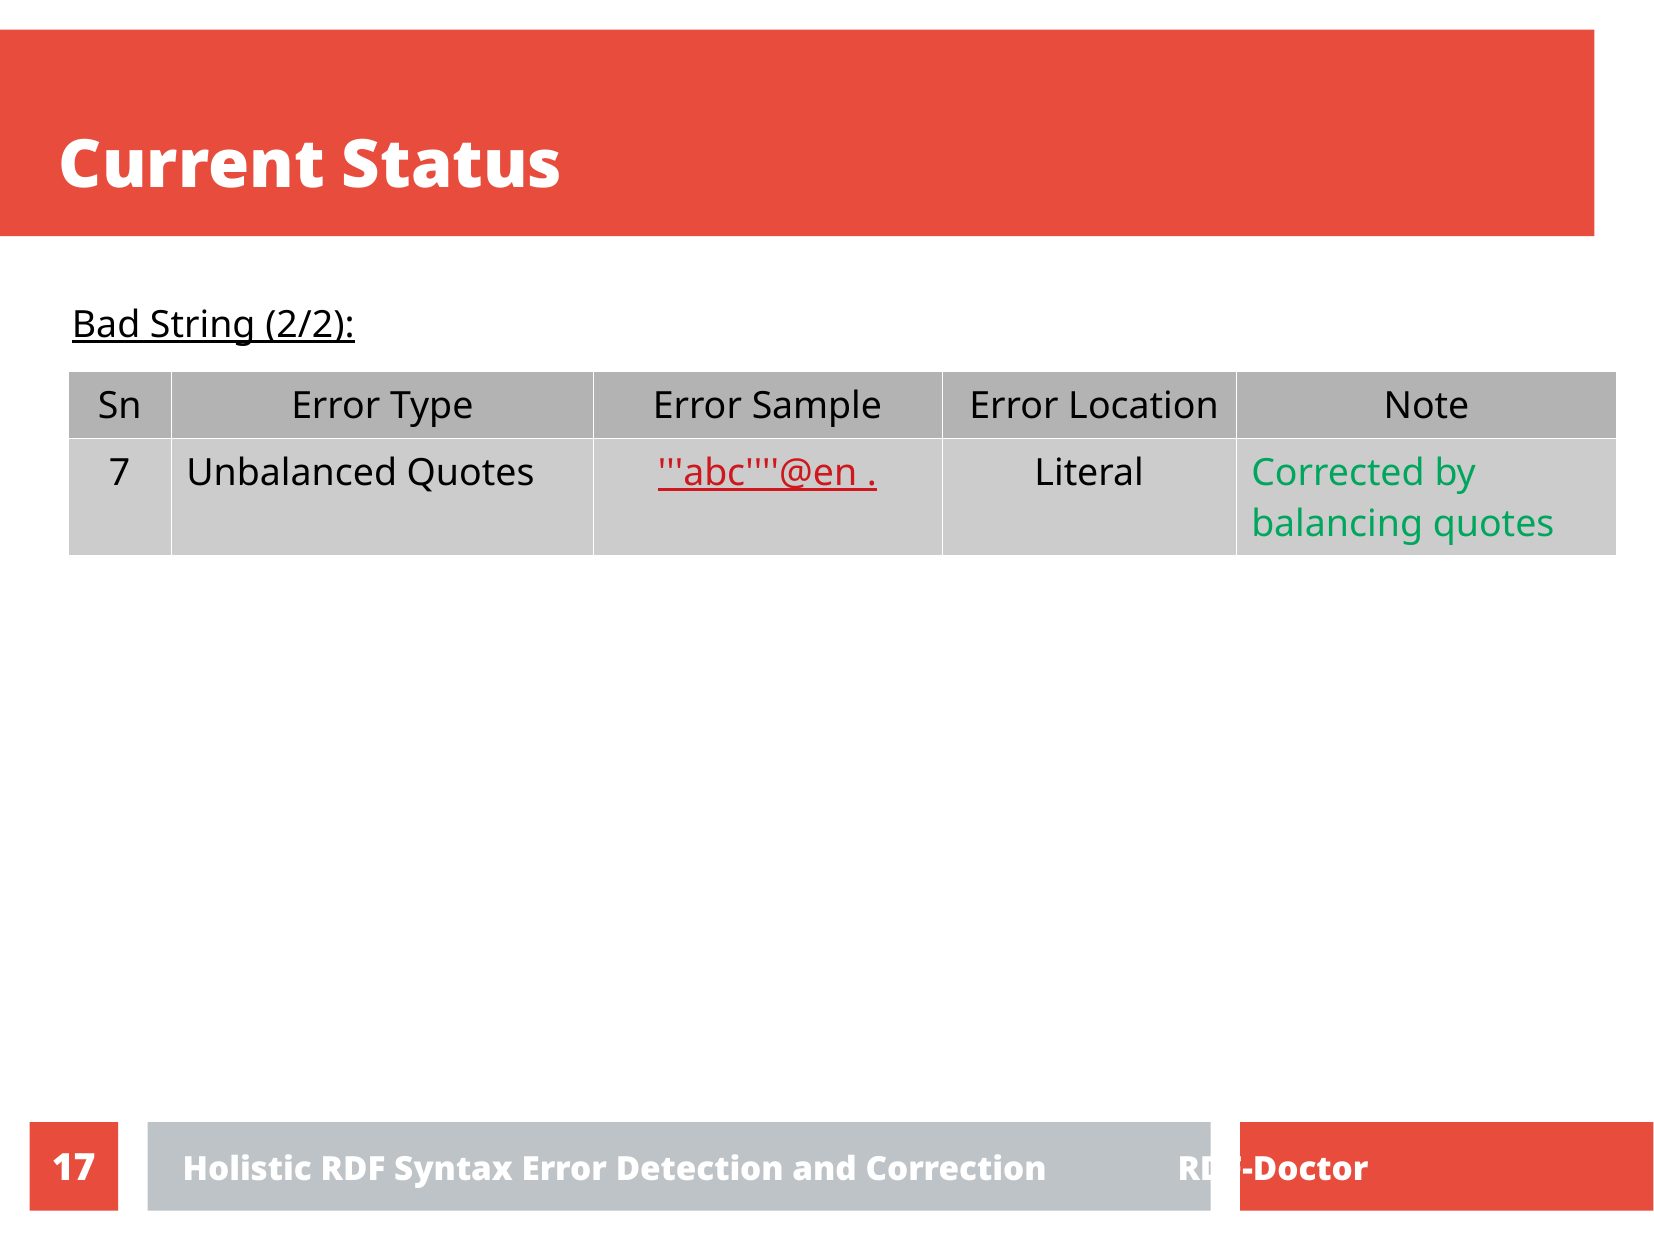

# Current Status
Bad String (2/2):
| Sn | Error Type | Error Sample | Error Location | Note |
| --- | --- | --- | --- | --- |
| 7 | Unbalanced Quotes | '''abc''''@en . | Literal | Corrected by balancing quotes |
17
Holistic RDF Syntax Error Detection and Correction RDF-Doctor